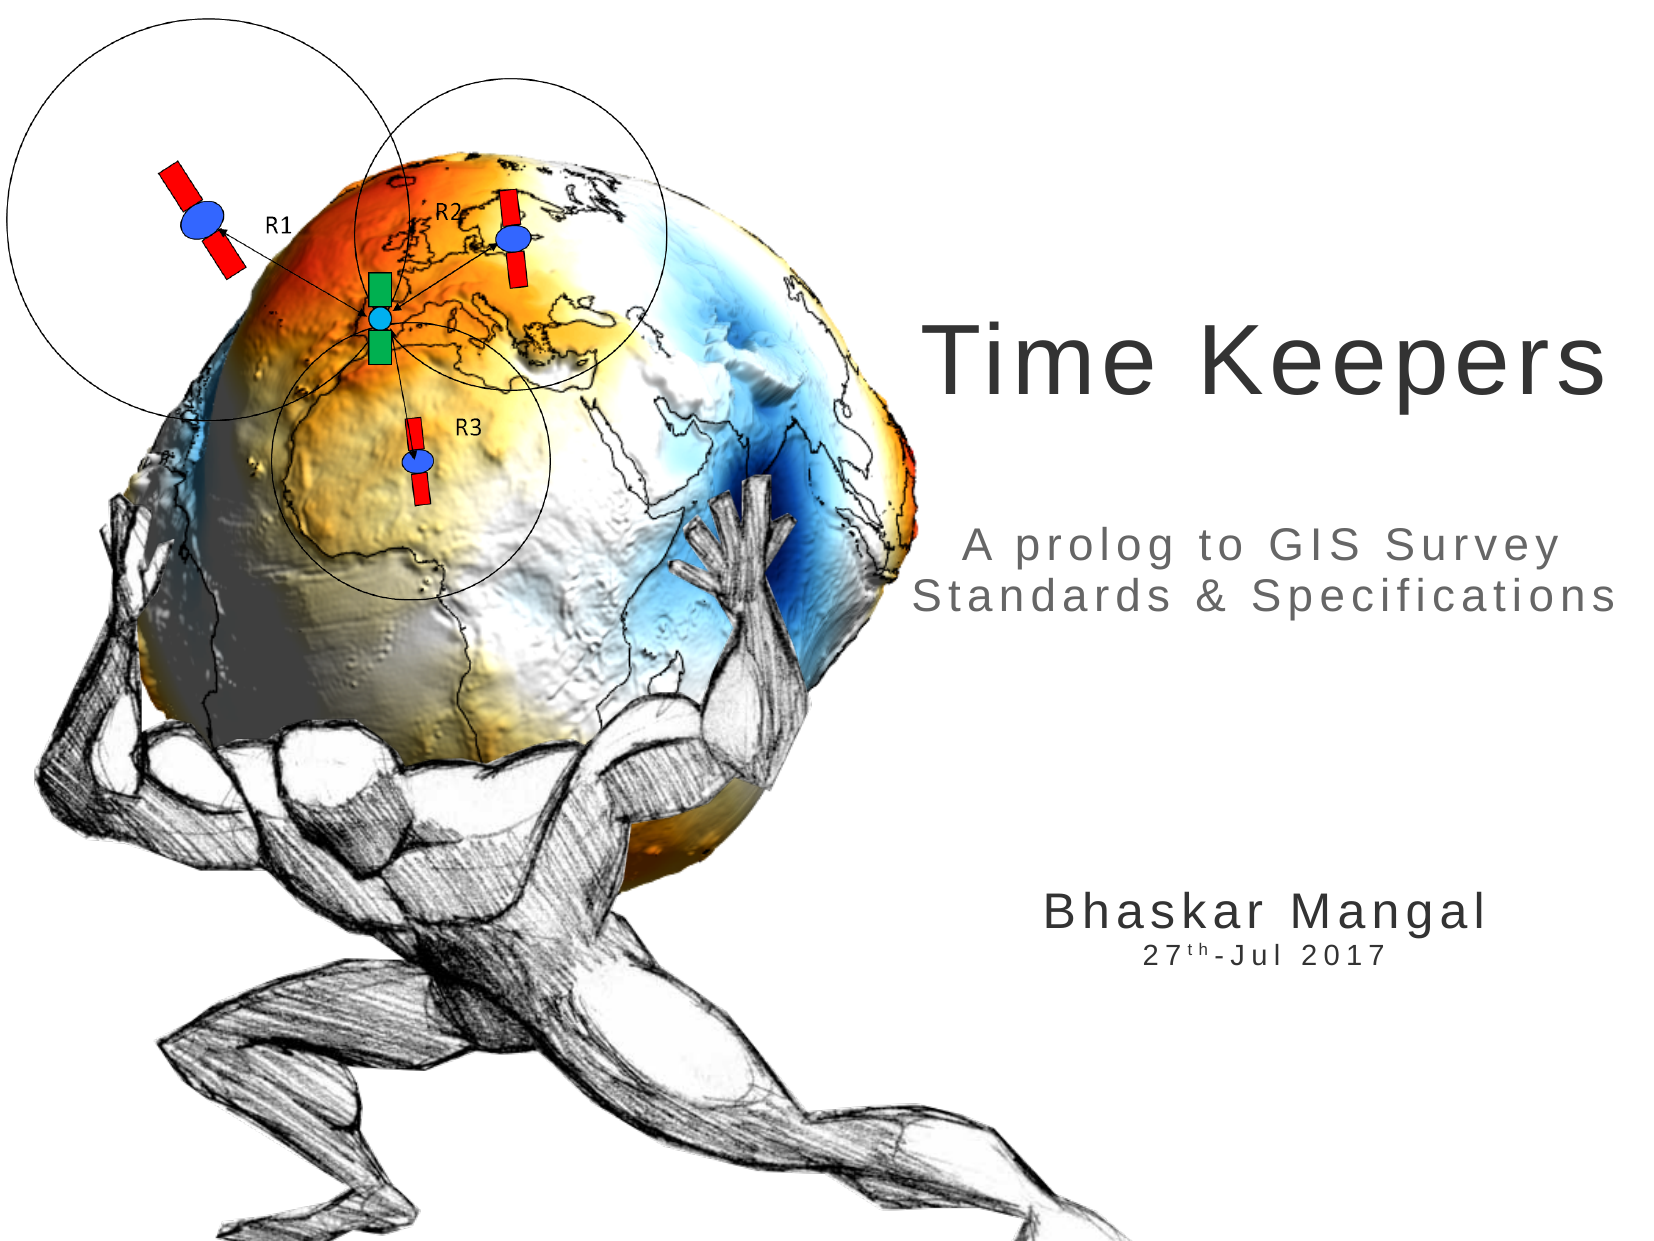

Time Keepers
A prolog to GIS Survey Standards & Specifications
Bhaskar Mangal
27th-Jul 2017